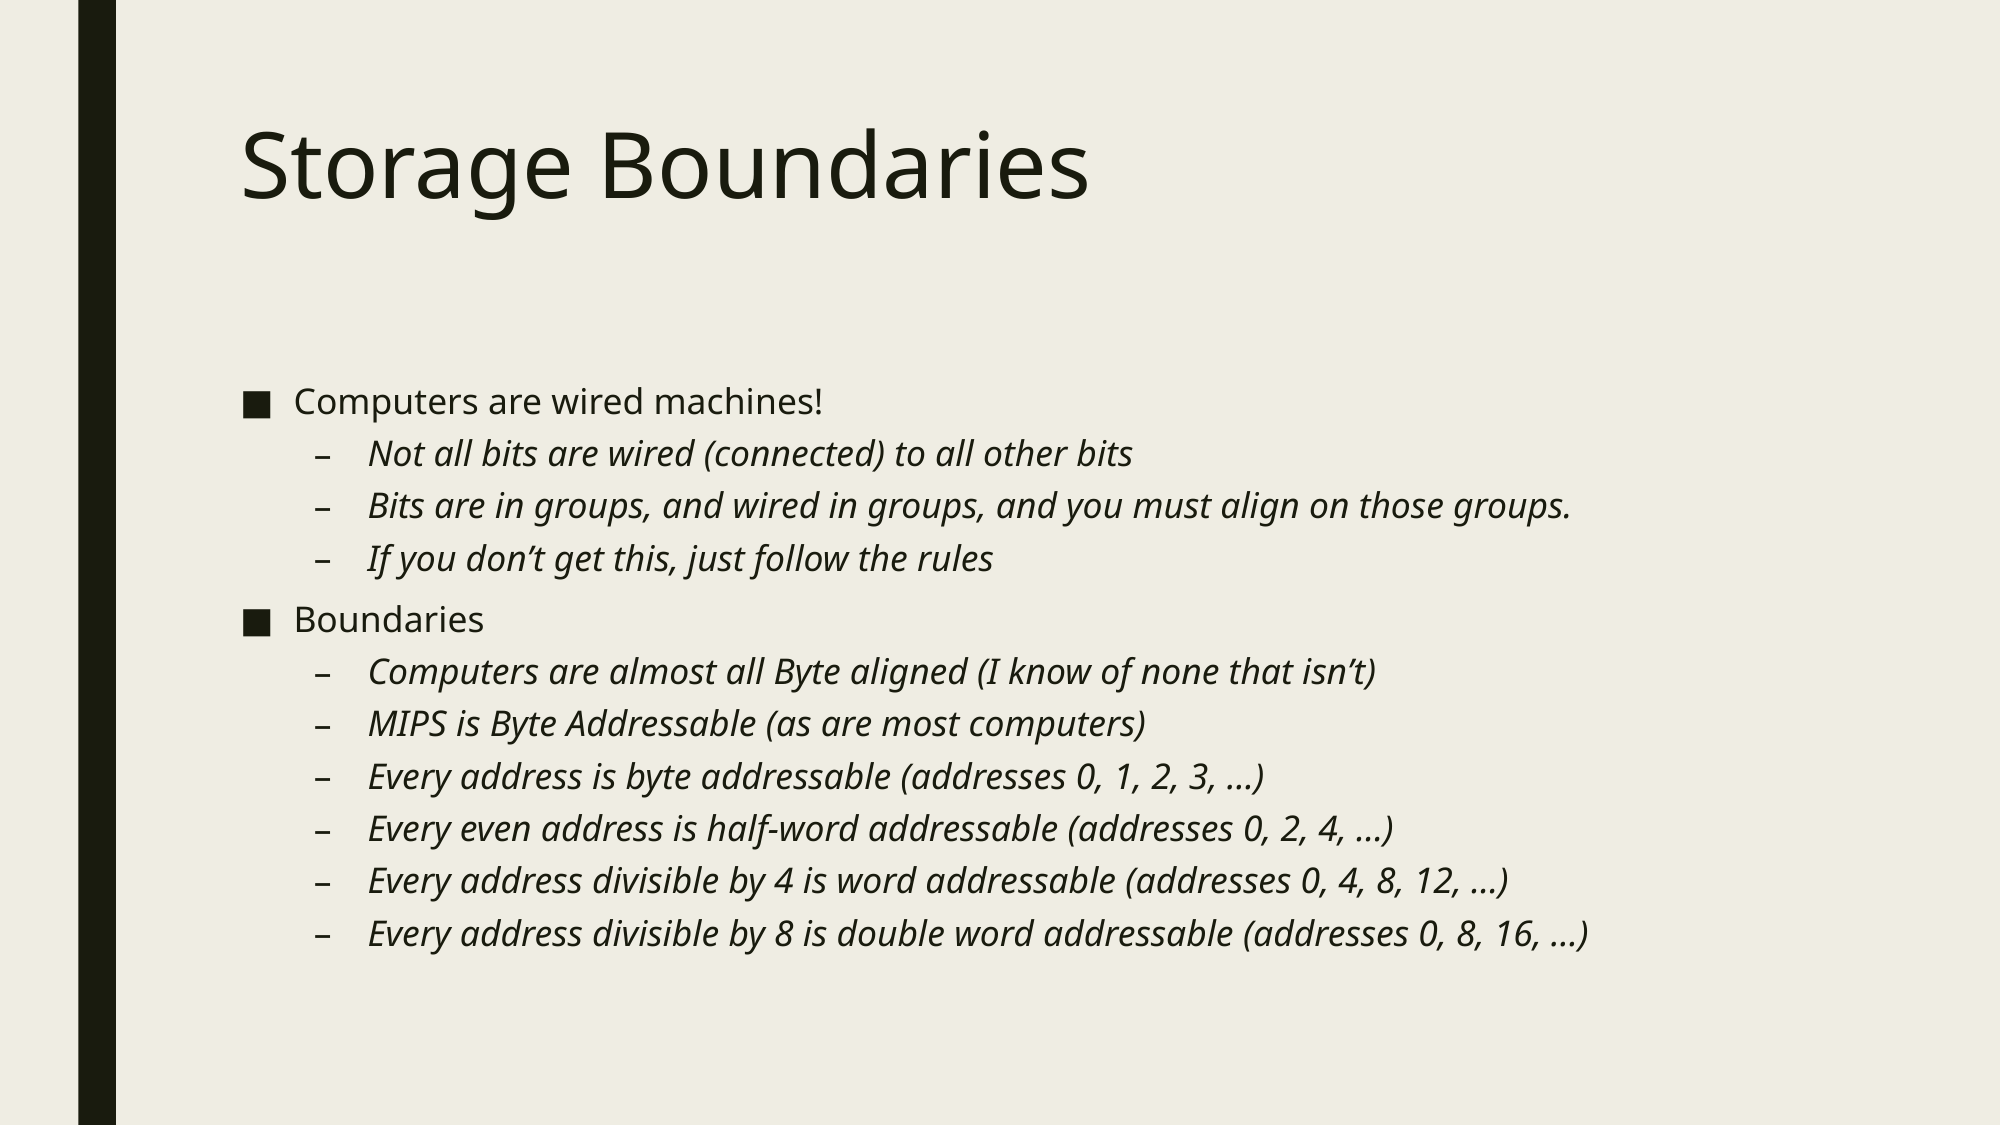

# Storage Boundaries
Computers are wired machines!
Not all bits are wired (connected) to all other bits
Bits are in groups, and wired in groups, and you must align on those groups.
If you don’t get this, just follow the rules
Boundaries
Computers are almost all Byte aligned (I know of none that isn’t)
MIPS is Byte Addressable (as are most computers)
Every address is byte addressable (addresses 0, 1, 2, 3, …)
Every even address is half-word addressable (addresses 0, 2, 4, …)
Every address divisible by 4 is word addressable (addresses 0, 4, 8, 12, …)
Every address divisible by 8 is double word addressable (addresses 0, 8, 16, …)